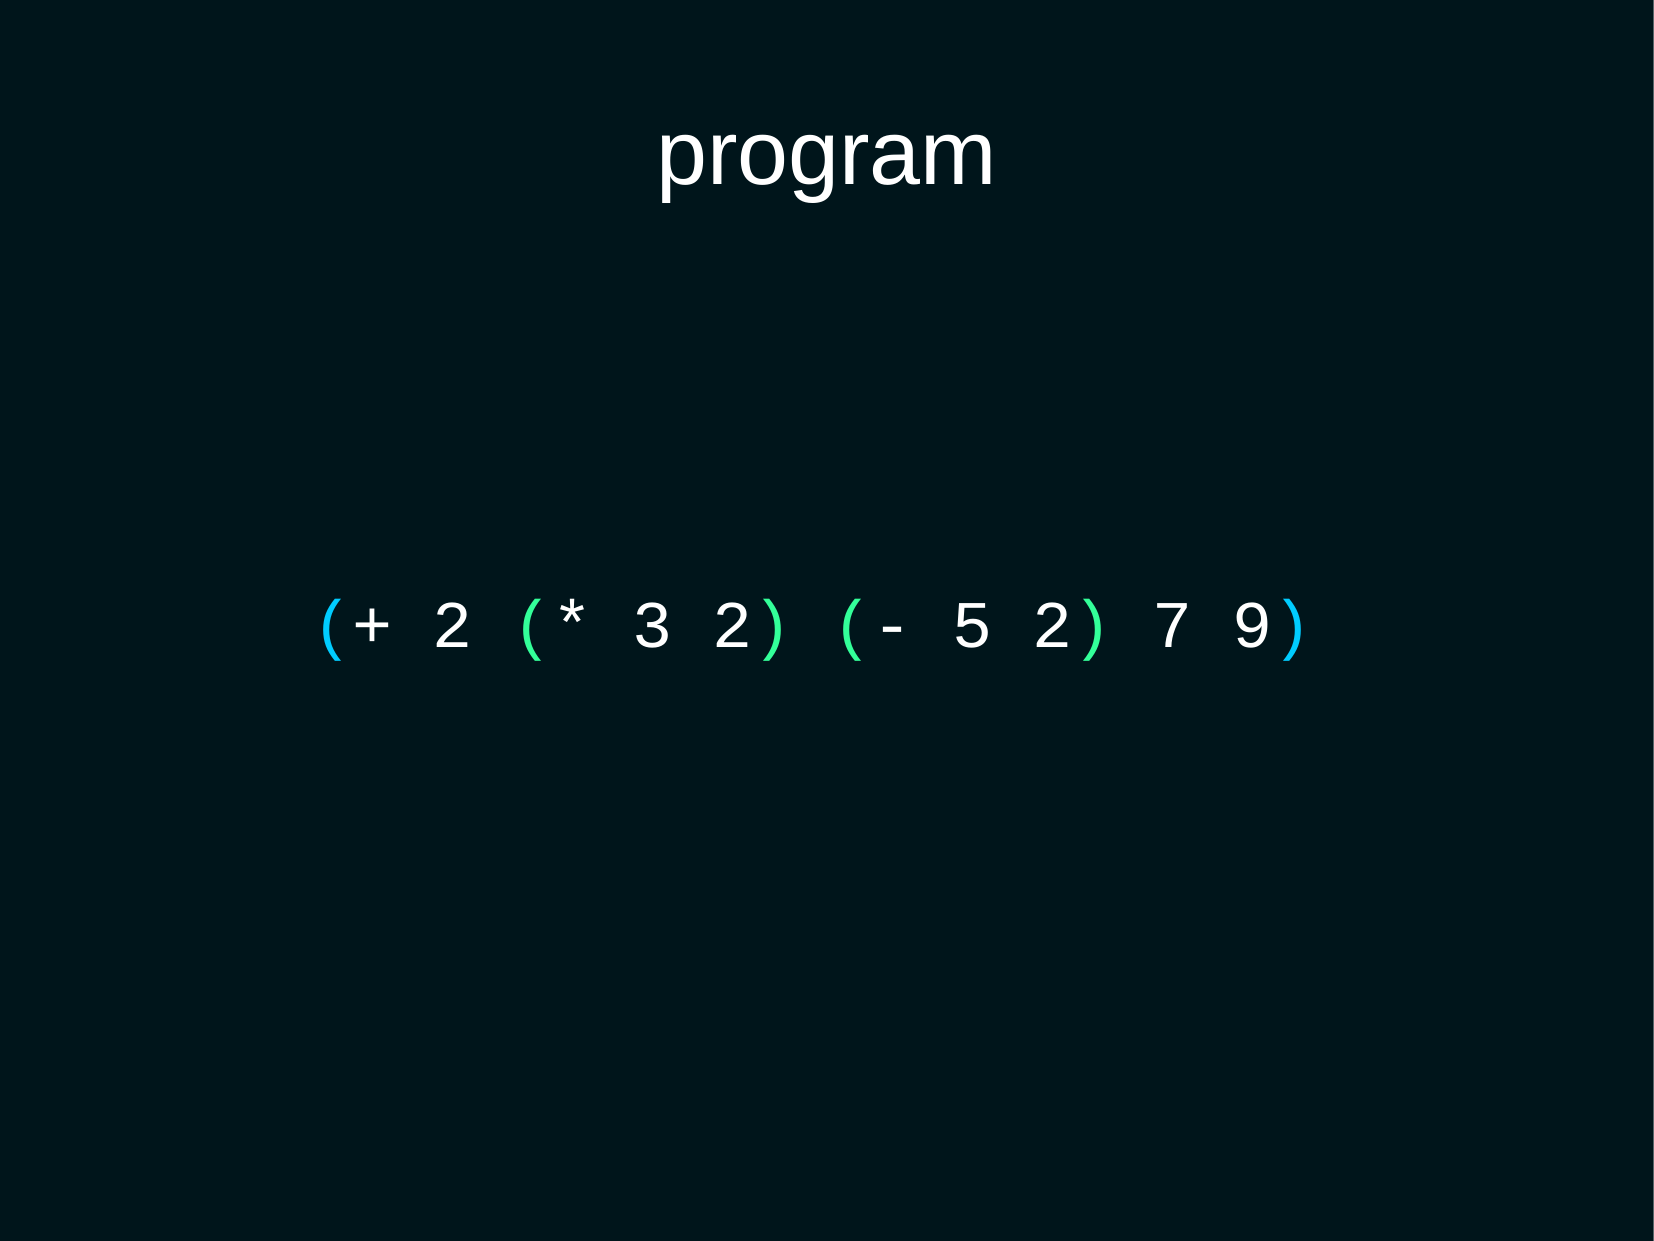

program
# (+ 2 (* 3 2) (- 5 2) 7 9)